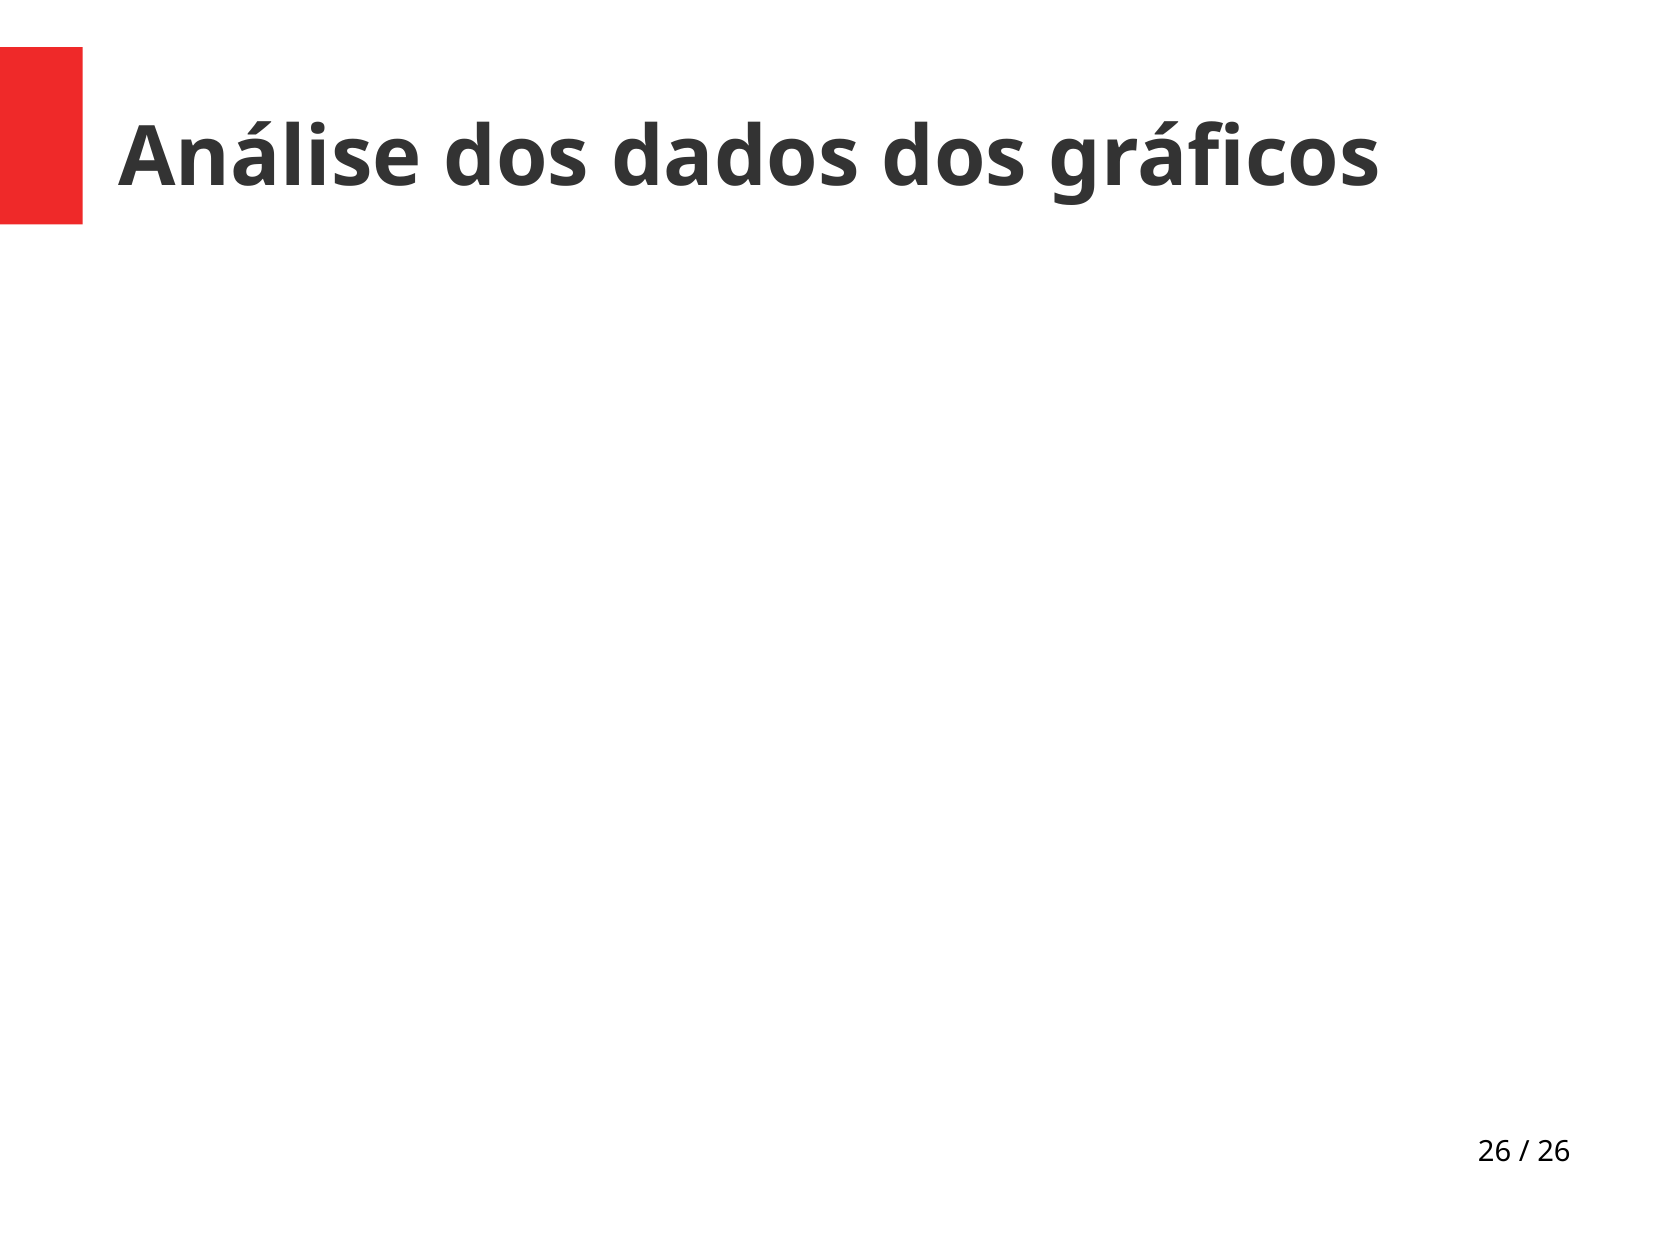

# Análise dos dados dos gráficos
26